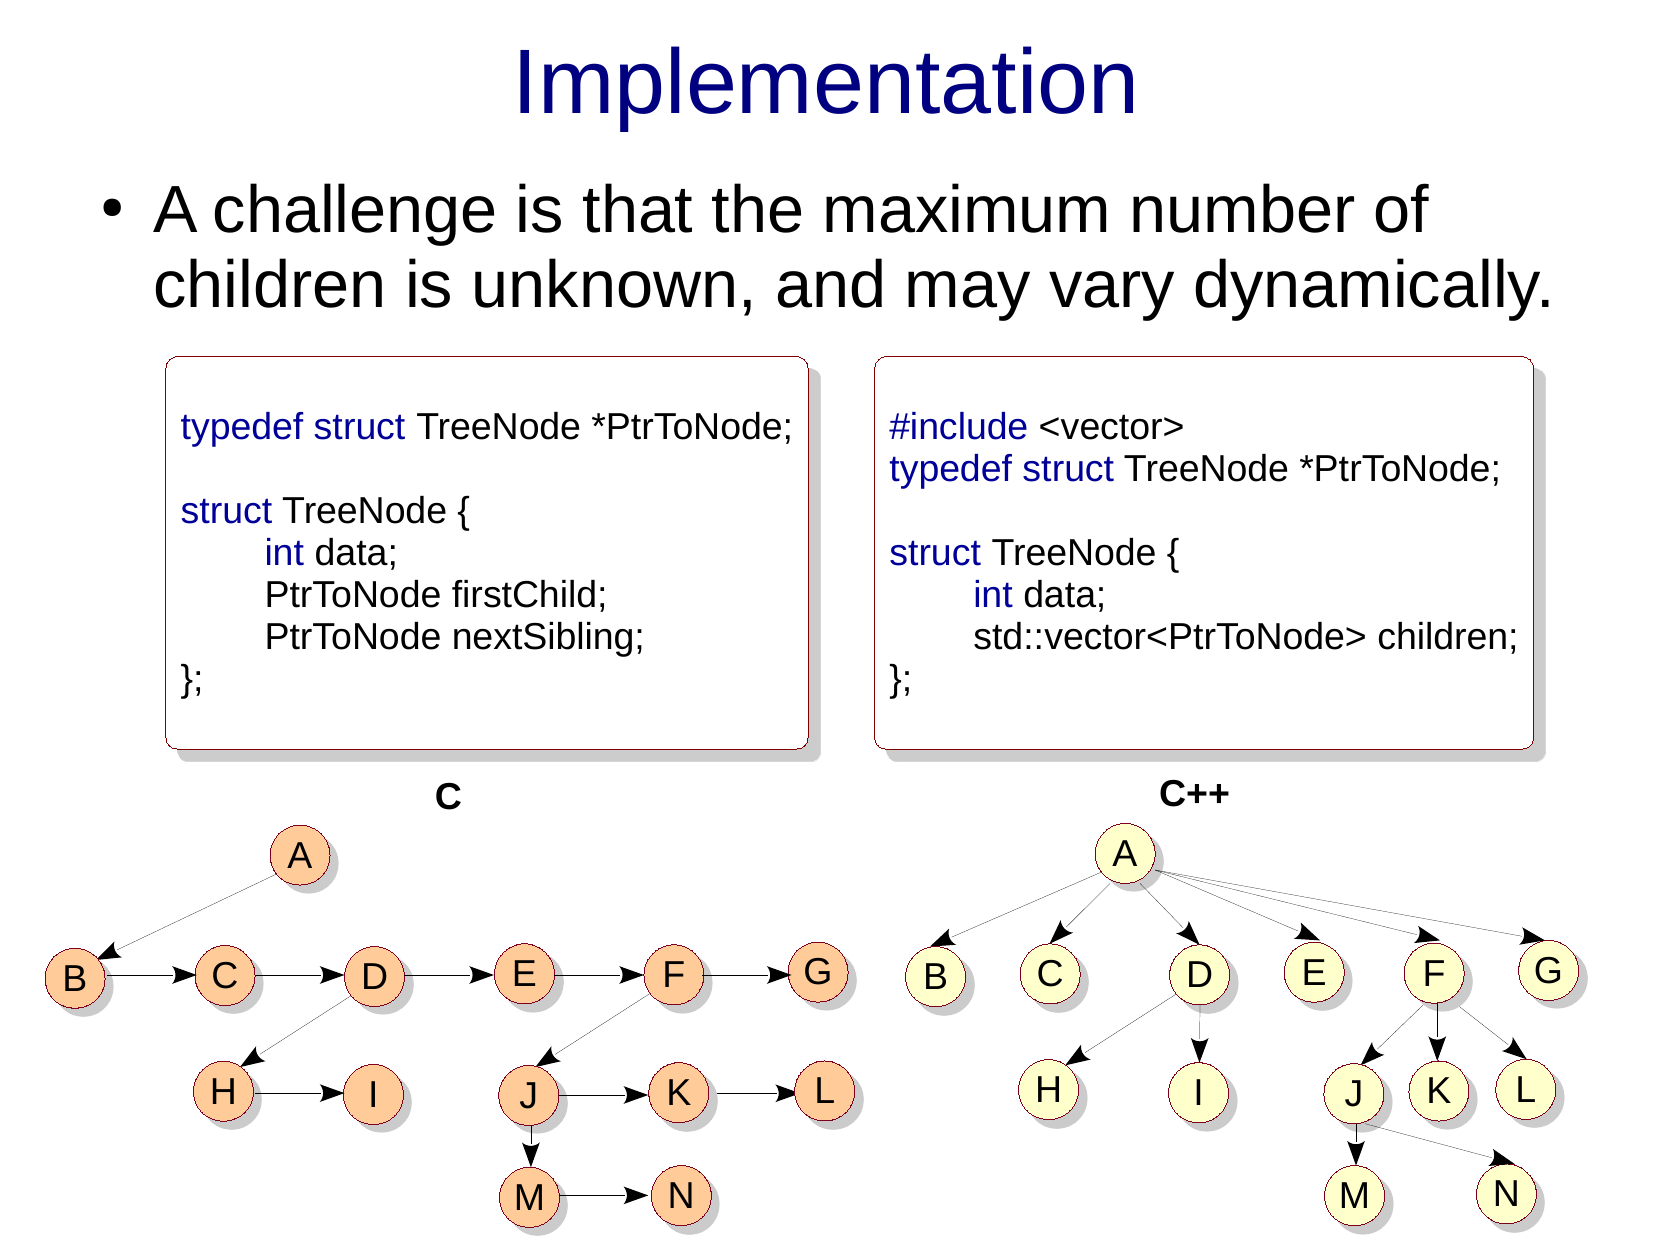

# Implementation
A challenge is that the maximum number of children is unknown, and may vary dynamically.
typedef struct TreeNode *PtrToNode;
struct TreeNode {
 int data;
 PtrToNode firstChild;
 PtrToNode nextSibling;
};
#include <vector>
typedef struct TreeNode *PtrToNode;
struct TreeNode {
 int data;
 std::vector<PtrToNode> children;
};
C++
C
A
A
G
G
E
F
E
C
F
D
C
D
B
B
L
H
L
K
H
K
I
J
I
J
N
N
M
M